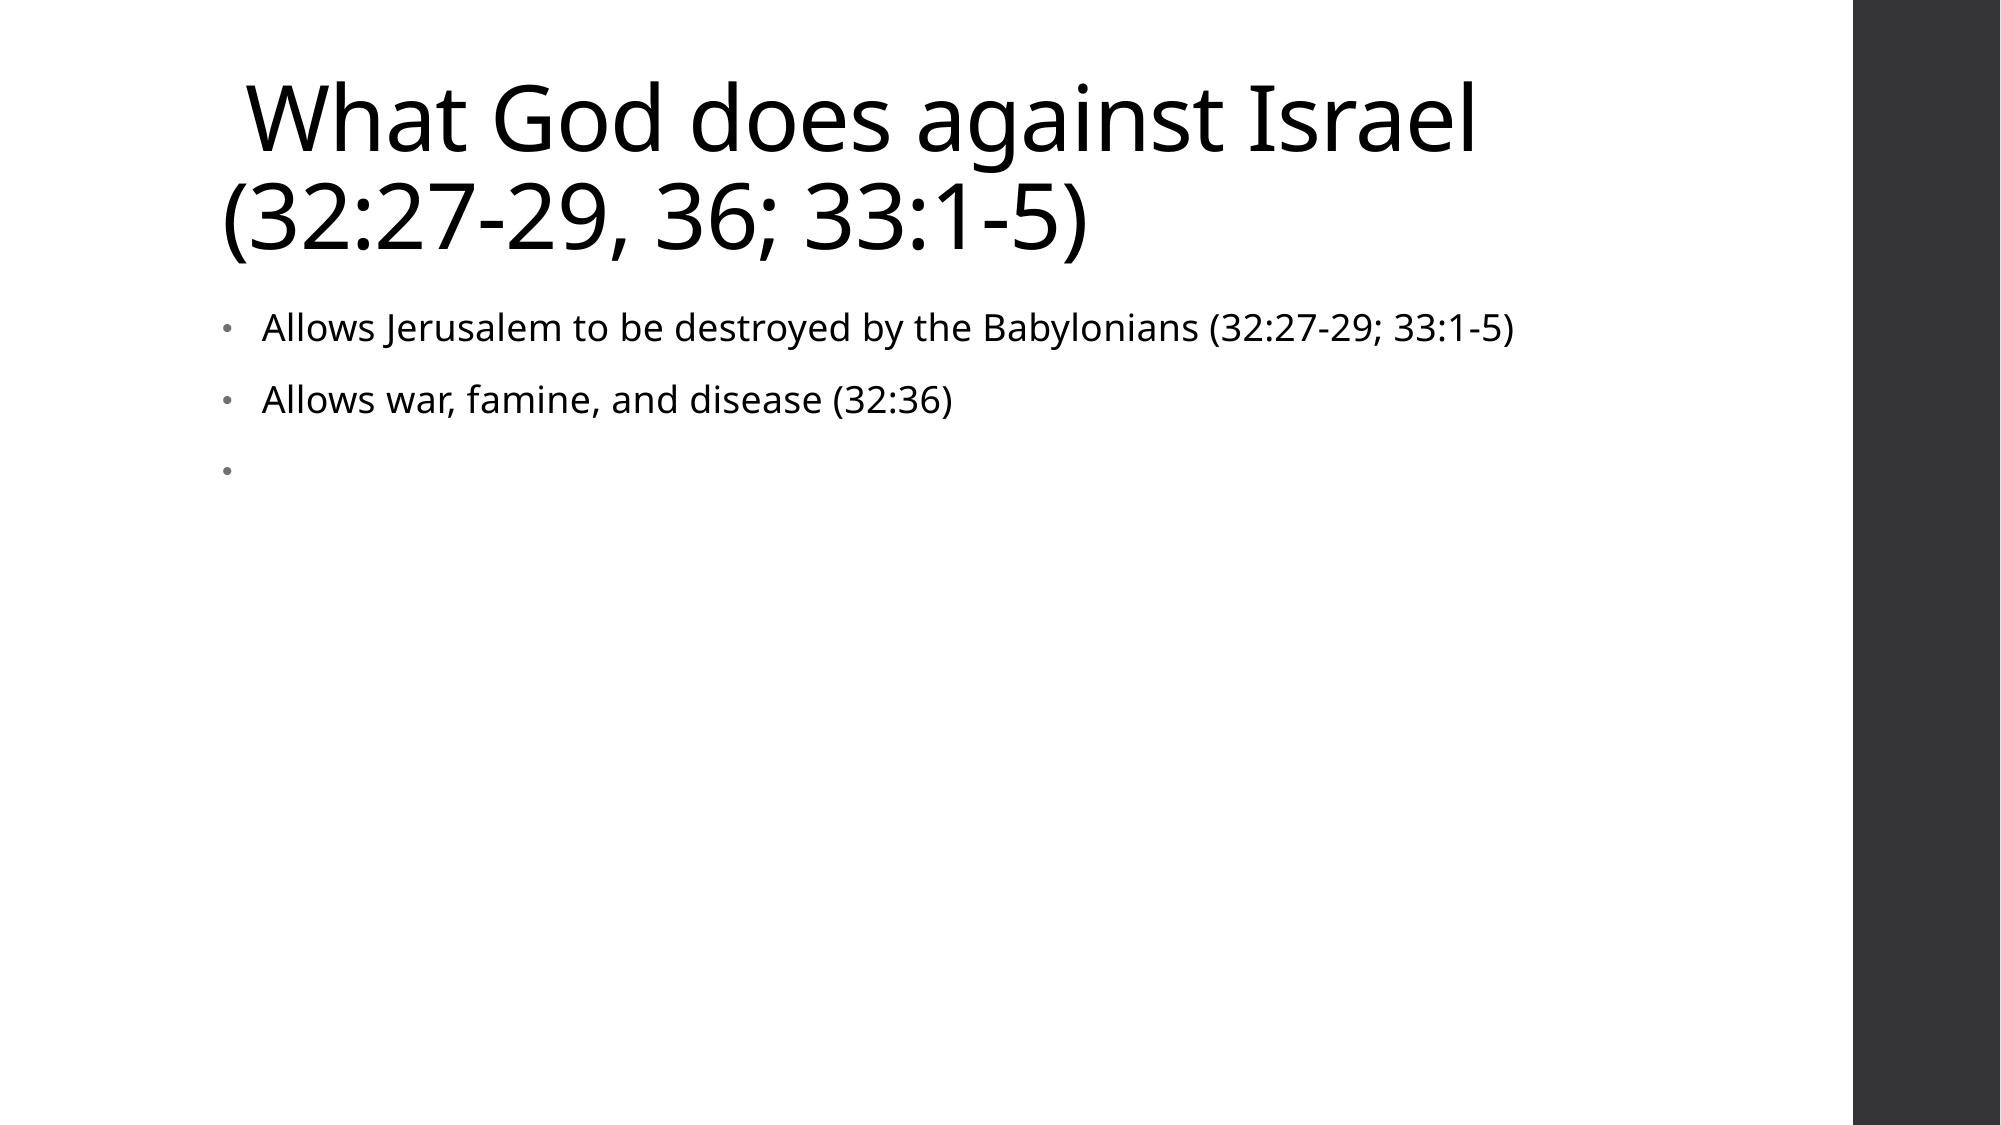

# What God does against Israel (32:27-29, 36; 33:1-5)
 Allows Jerusalem to be destroyed by the Babylonians (32:27-29; 33:1-5)
 Allows war, famine, and disease (32:36)